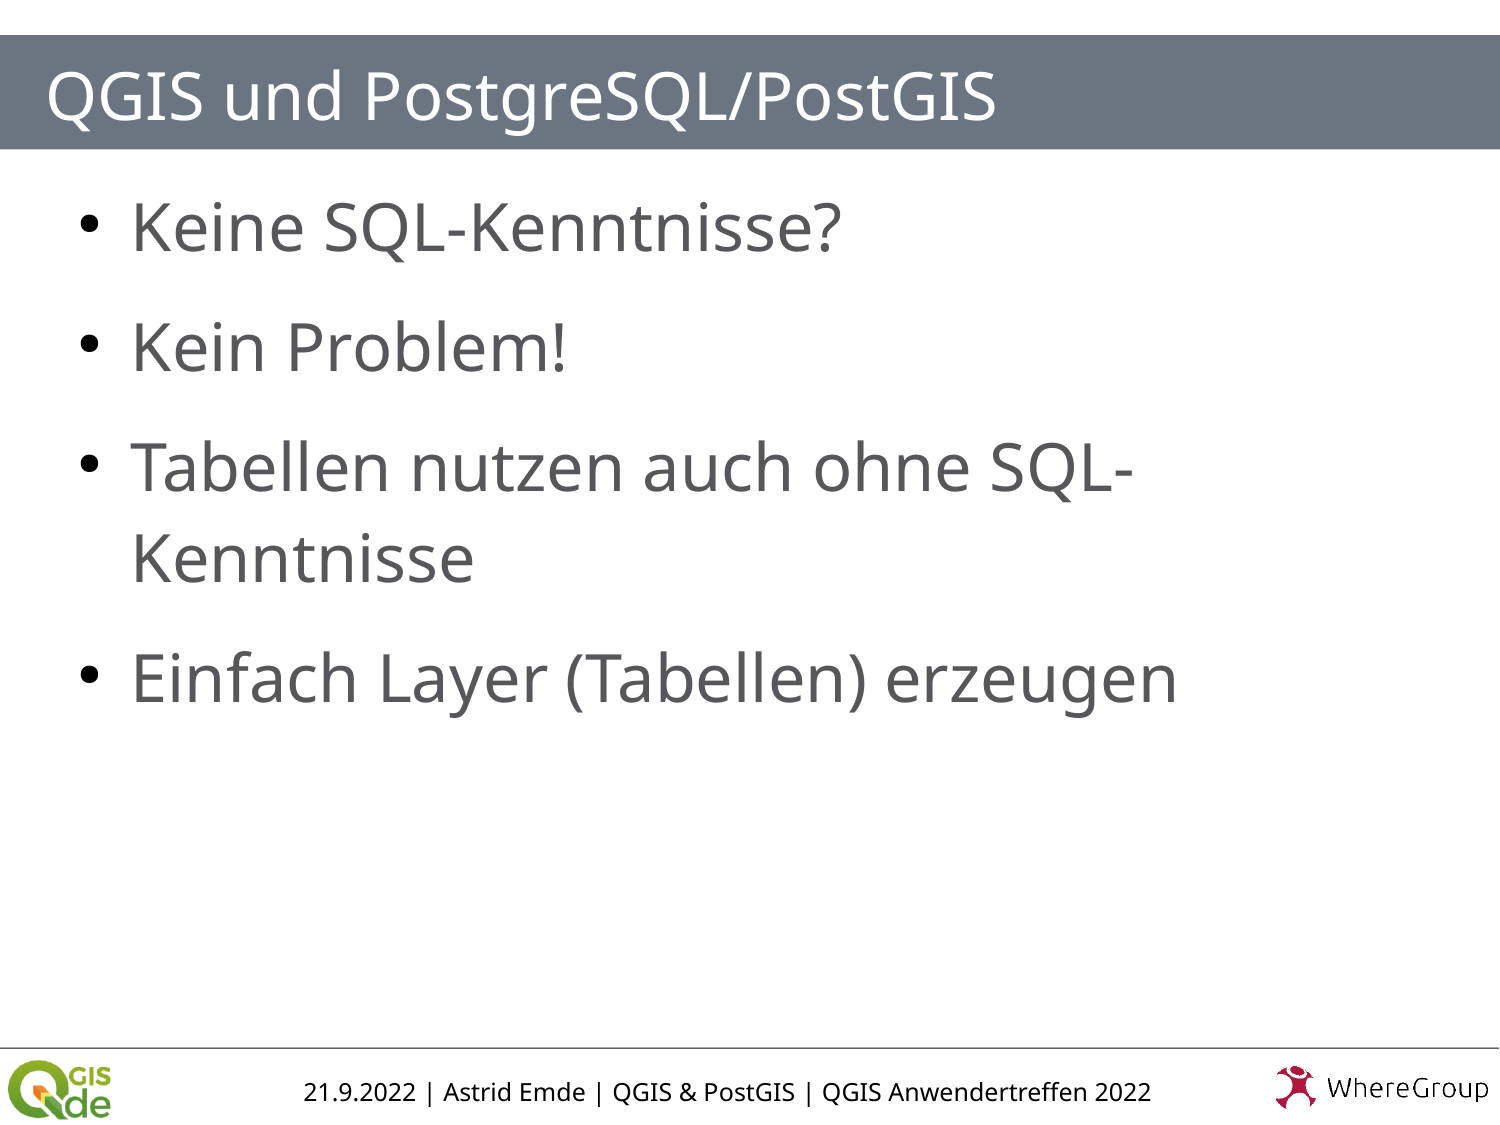

# QGIS und PostgreSQL/PostGIS
Keine SQL-Kenntnisse?
Kein Problem!
Tabellen nutzen auch ohne SQL-Kenntnisse
Einfach Layer (Tabellen) erzeugen